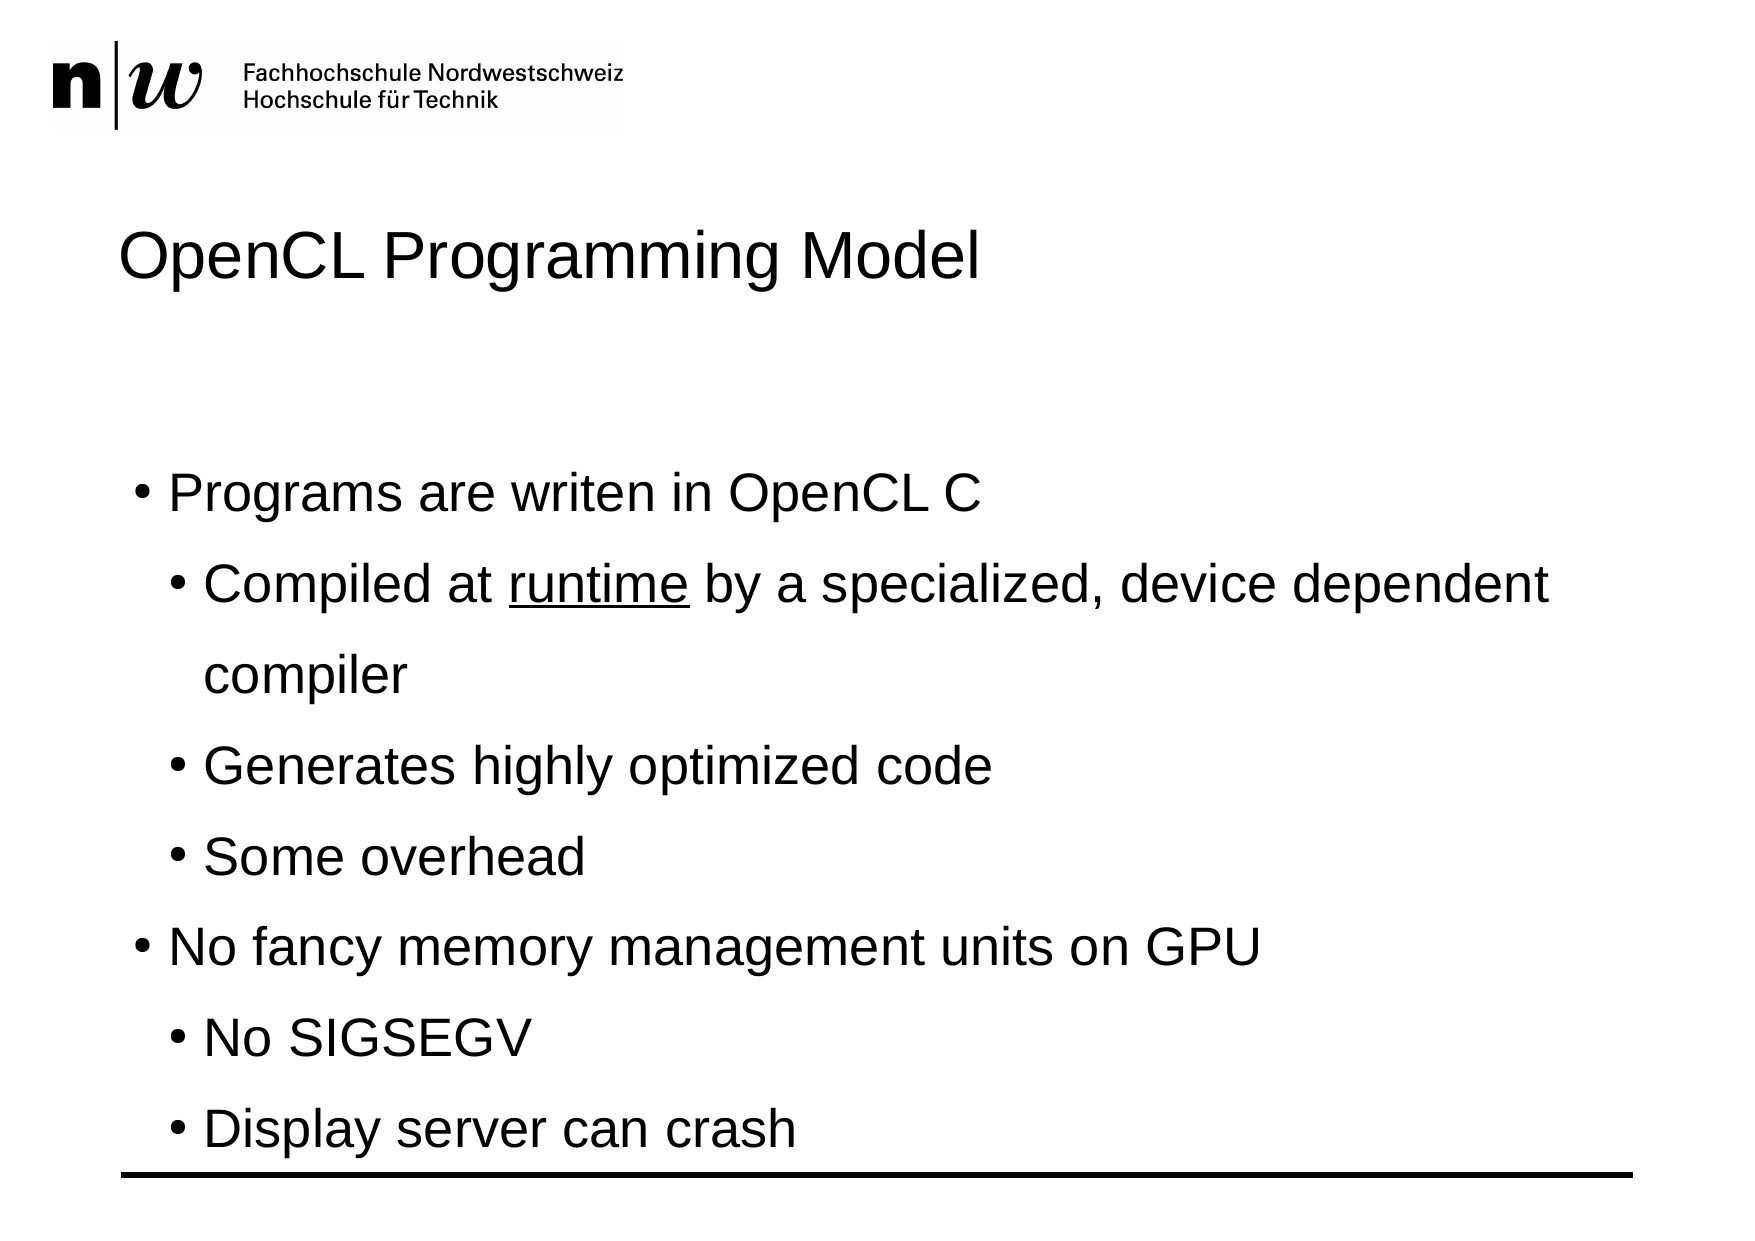

OpenCL Programming Model
Programs are writen in OpenCL C
Compiled at runtime by a specialized, device dependent compiler
Generates highly optimized code
Some overhead
No fancy memory management units on GPU
No SIGSEGV
Display server can crash